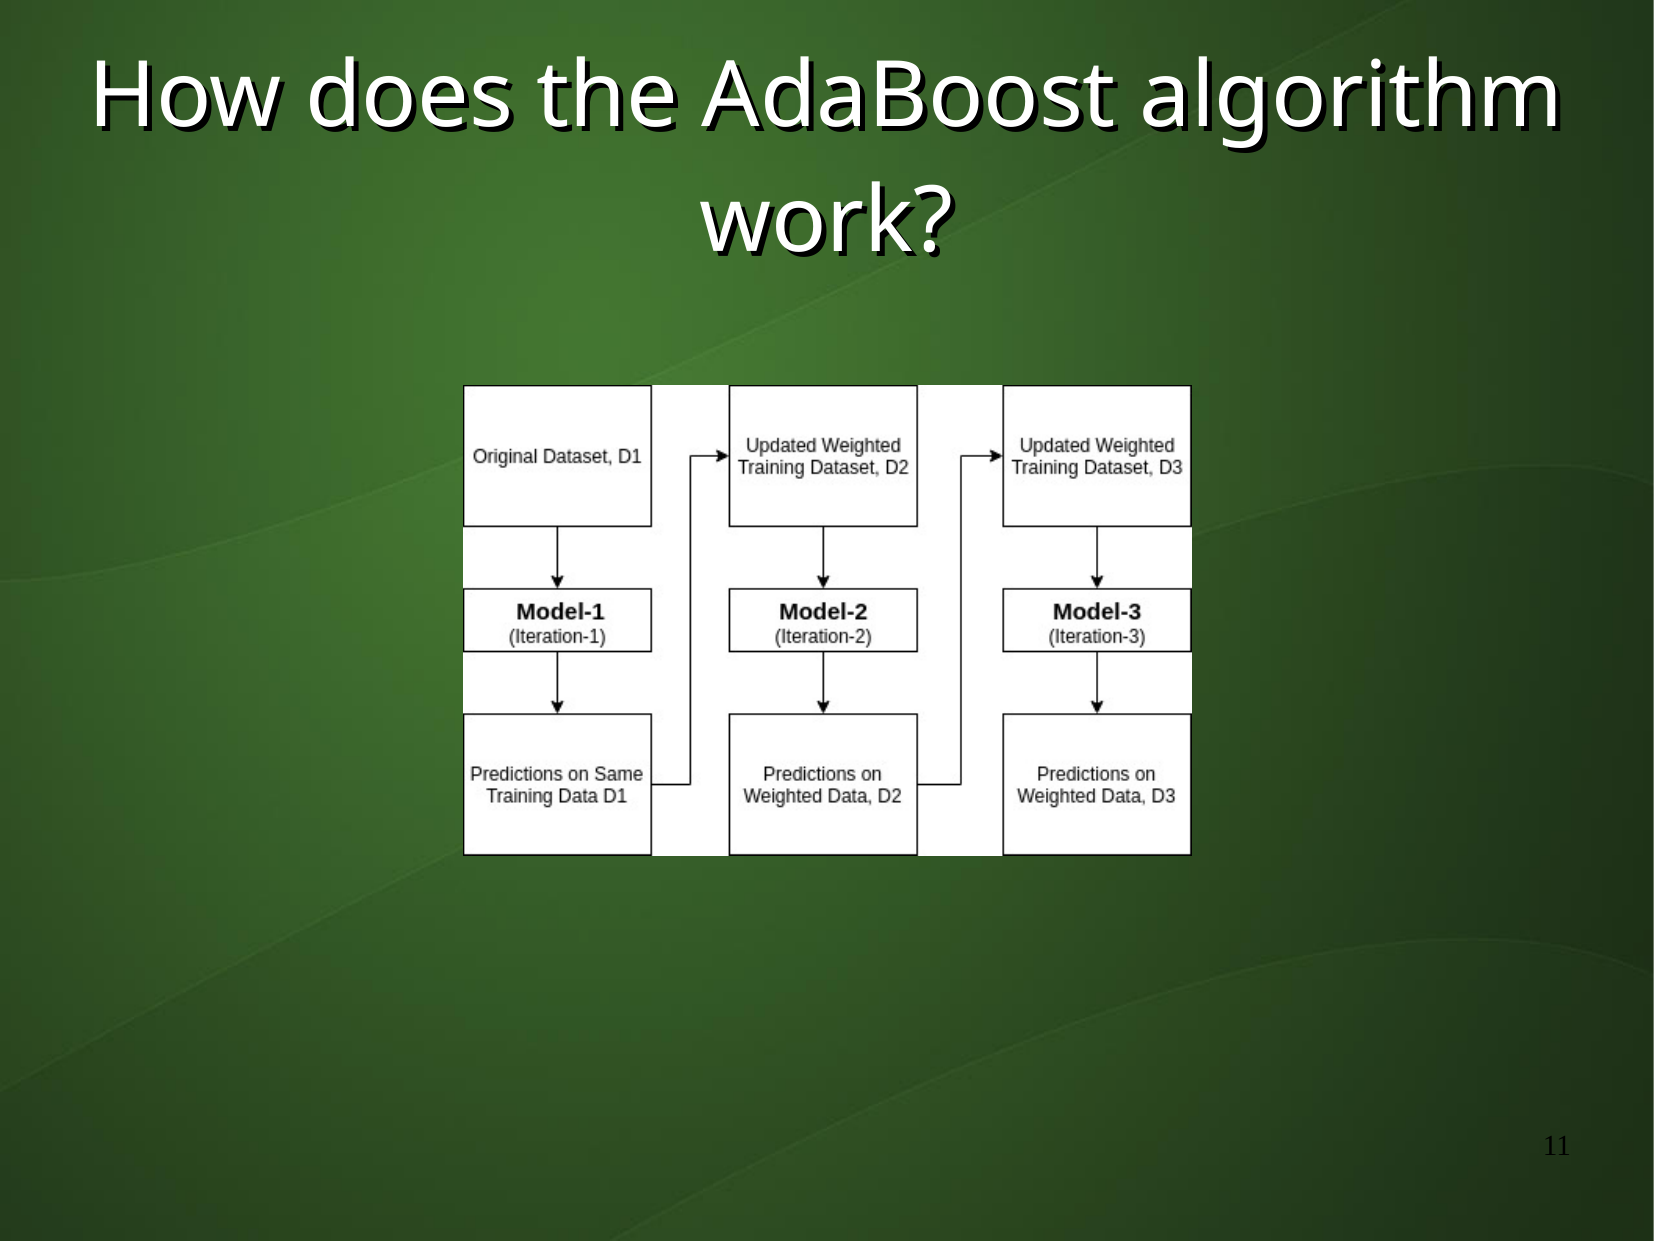

# How does the AdaBoost algorithm work?
11